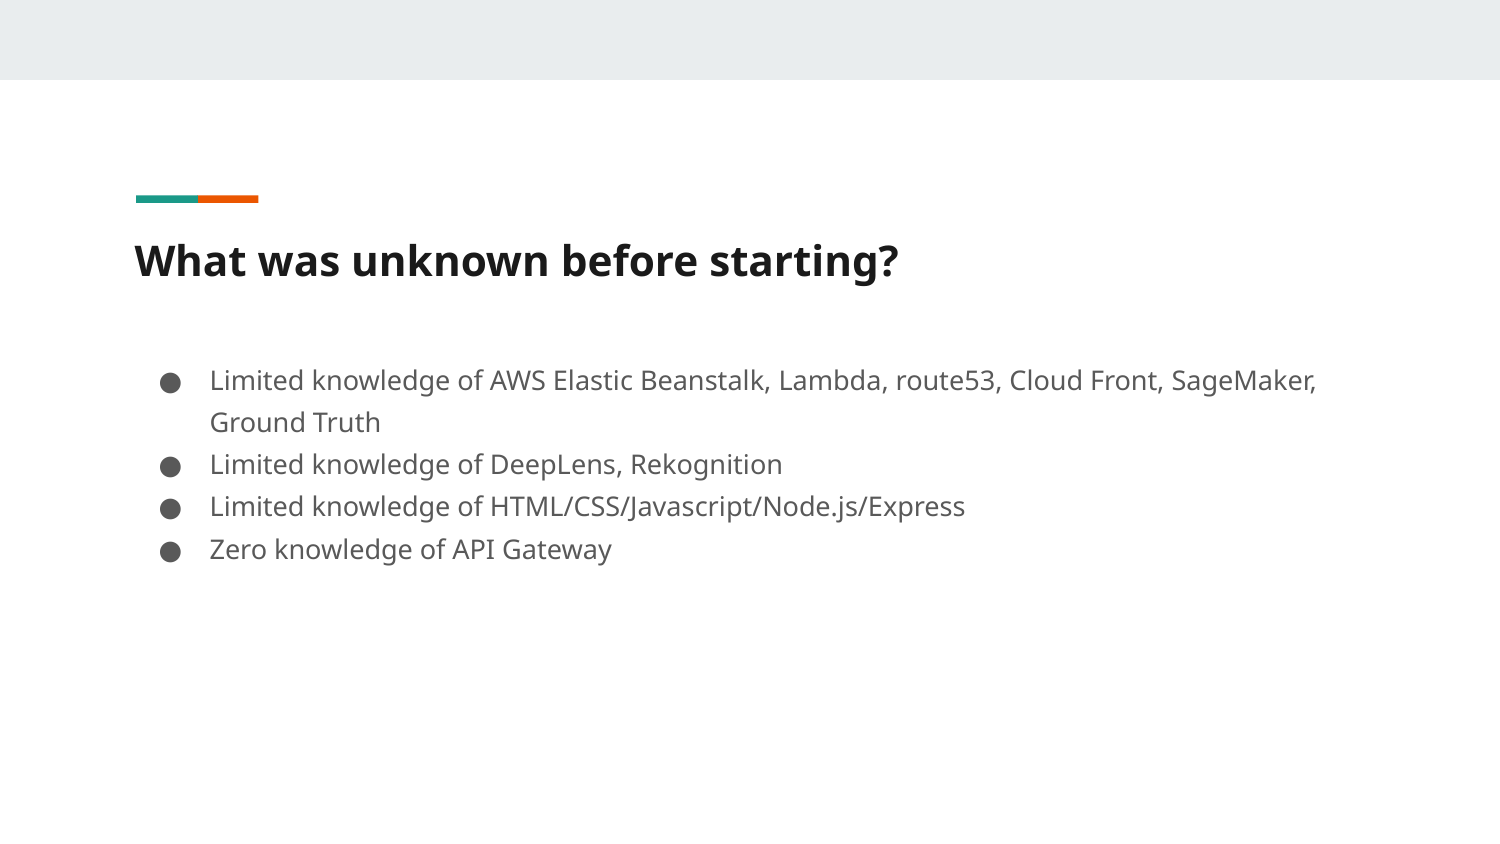

# What was unknown before starting?
Limited knowledge of AWS Elastic Beanstalk, Lambda, route53, Cloud Front, SageMaker, Ground Truth
Limited knowledge of DeepLens, Rekognition
Limited knowledge of HTML/CSS/Javascript/Node.js/Express
Zero knowledge of API Gateway